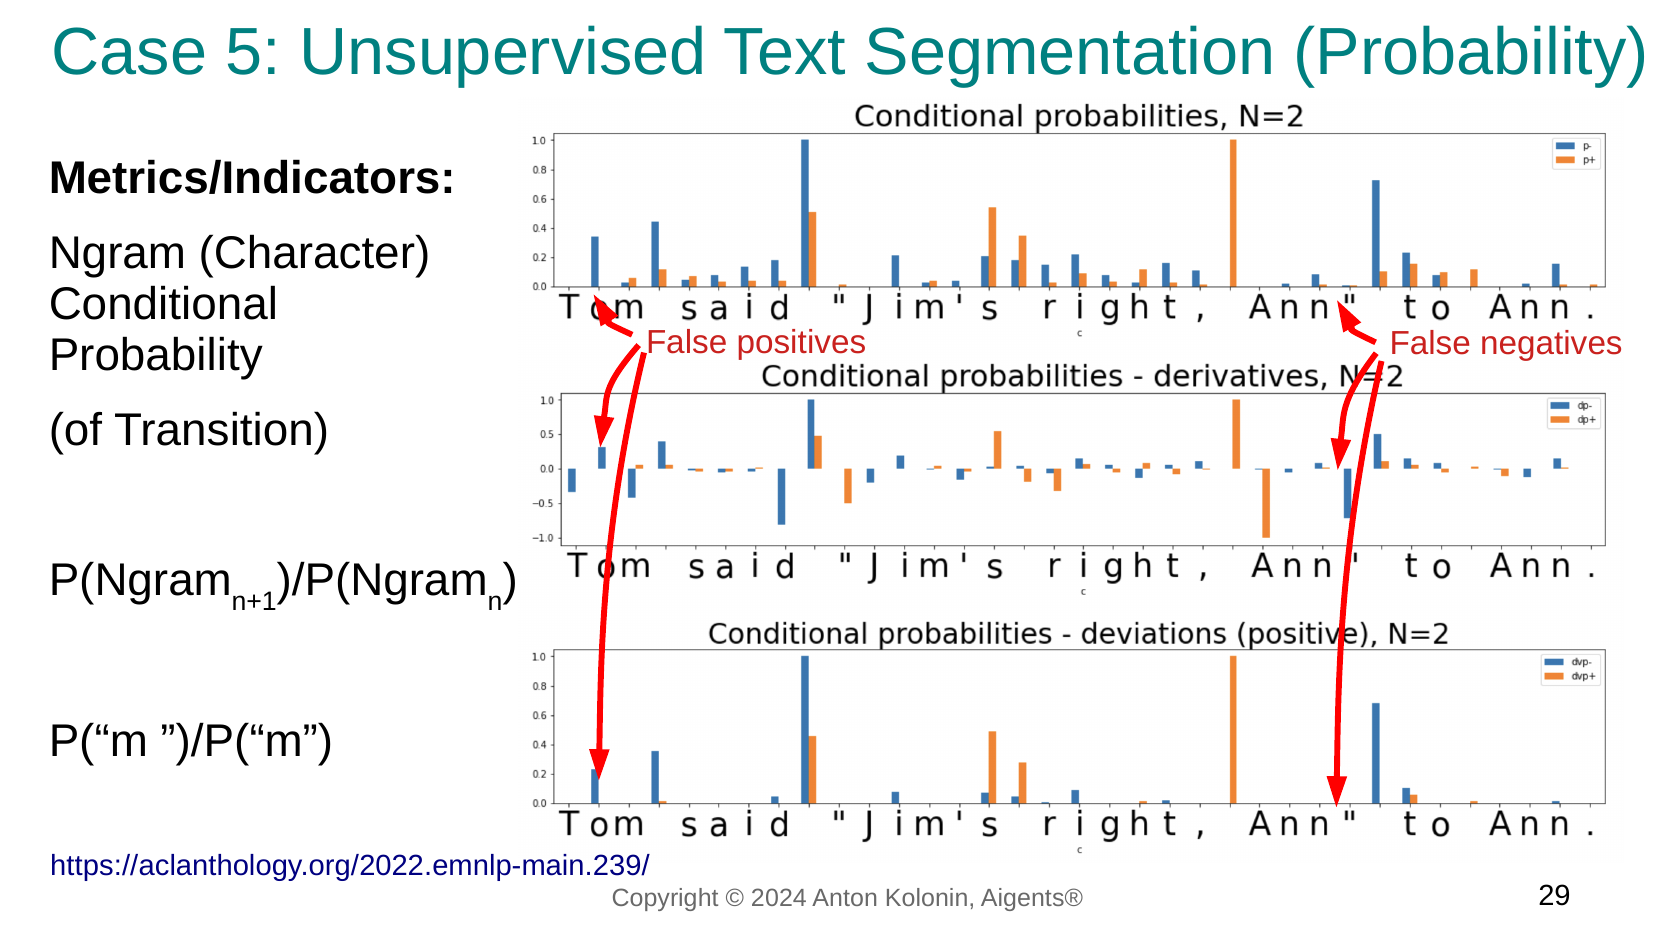

Case 5: Unsupervised Text Segmentation (Probability)
Metrics/Indicators:
Ngram (Character)
Conditional
Probability
(of Transition)
P(Ngramn+1)/P(Ngramn)
P(“m ”)/P(“m”)
False positives
False negatives
https://aclanthology.org/2022.emnlp-main.239/
Copyright © 2024 Anton Kolonin, Aigents®
29